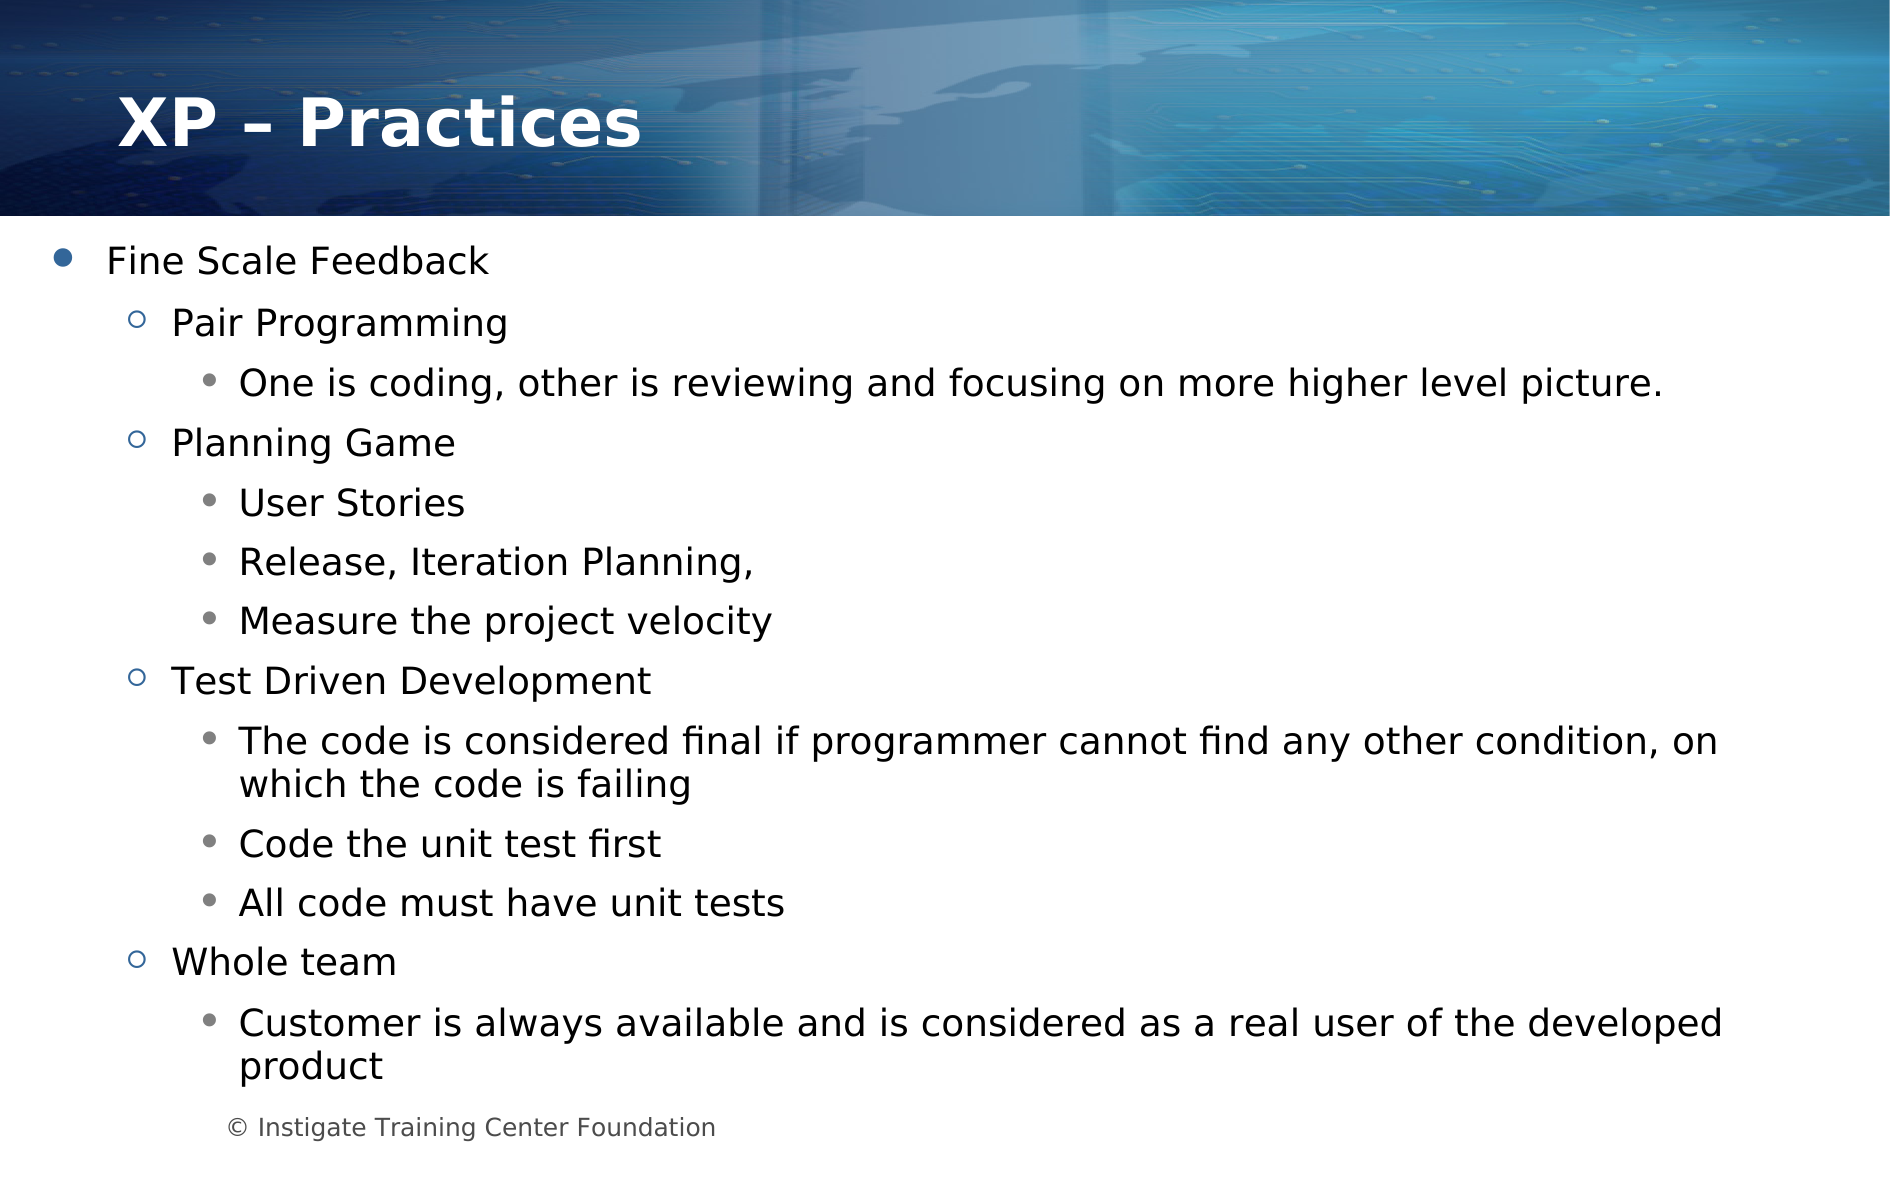

# XP – Practices
Fine Scale Feedback
Pair Programming
One is coding, other is reviewing and focusing on more higher level picture.
Planning Game
User Stories
Release, Iteration Planning,
Measure the project velocity
Test Driven Development
The code is considered final if programmer cannot find any other condition, on which the code is failing
Code the unit test first
All code must have unit tests
Whole team
Customer is always available and is considered as a real user of the developed product